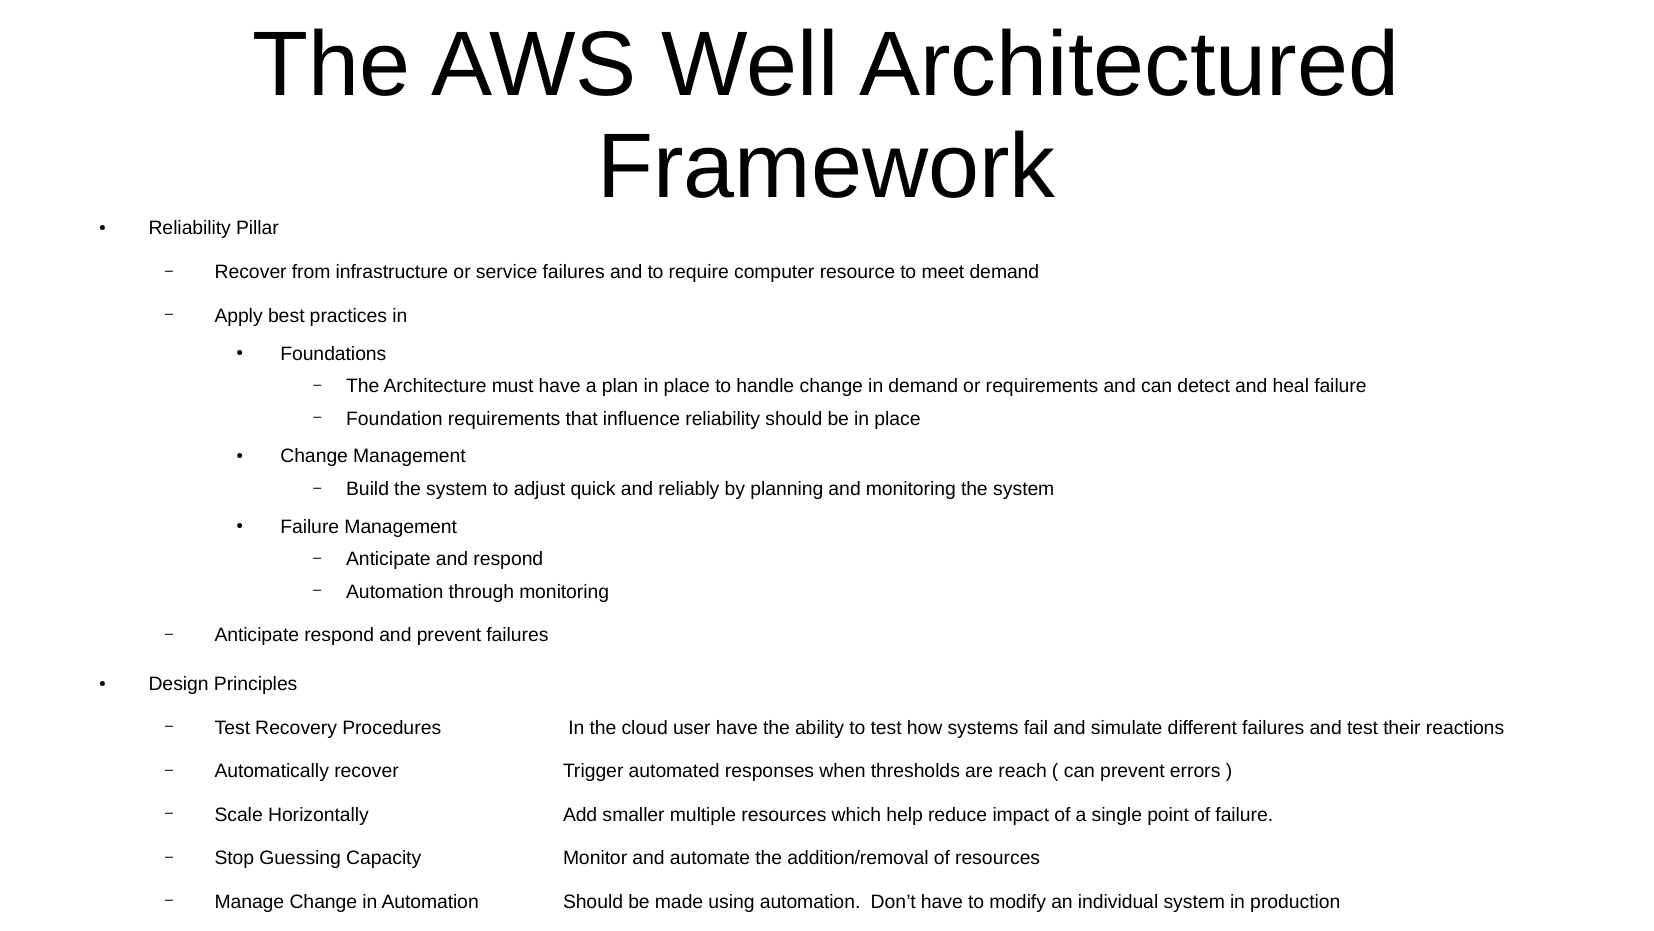

# The AWS Well Architectured Framework
Reliability Pillar
Recover from infrastructure or service failures and to require computer resource to meet demand
Apply best practices in
Foundations
The Architecture must have a plan in place to handle change in demand or requirements and can detect and heal failure
Foundation requirements that influence reliability should be in place
Change Management
Build the system to adjust quick and reliably by planning and monitoring the system
Failure Management
Anticipate and respond
Automation through monitoring
Anticipate respond and prevent failures
Design Principles
Test Recovery Procedures			 	 In the cloud user have the ability to test how systems fail and simulate different failures and test their reactions
Automatically recover 				 	 		Trigger automated responses when thresholds are reach ( can prevent errors )
Scale Horizontally				 	 	Add smaller multiple resources which help reduce impact of a single point of failure.
Stop Guessing Capacity				 		 	Monitor and automate the addition/removal of resources
Manage Change in Automation			 	Should be made using automation. Don’t have to modify an individual system in production